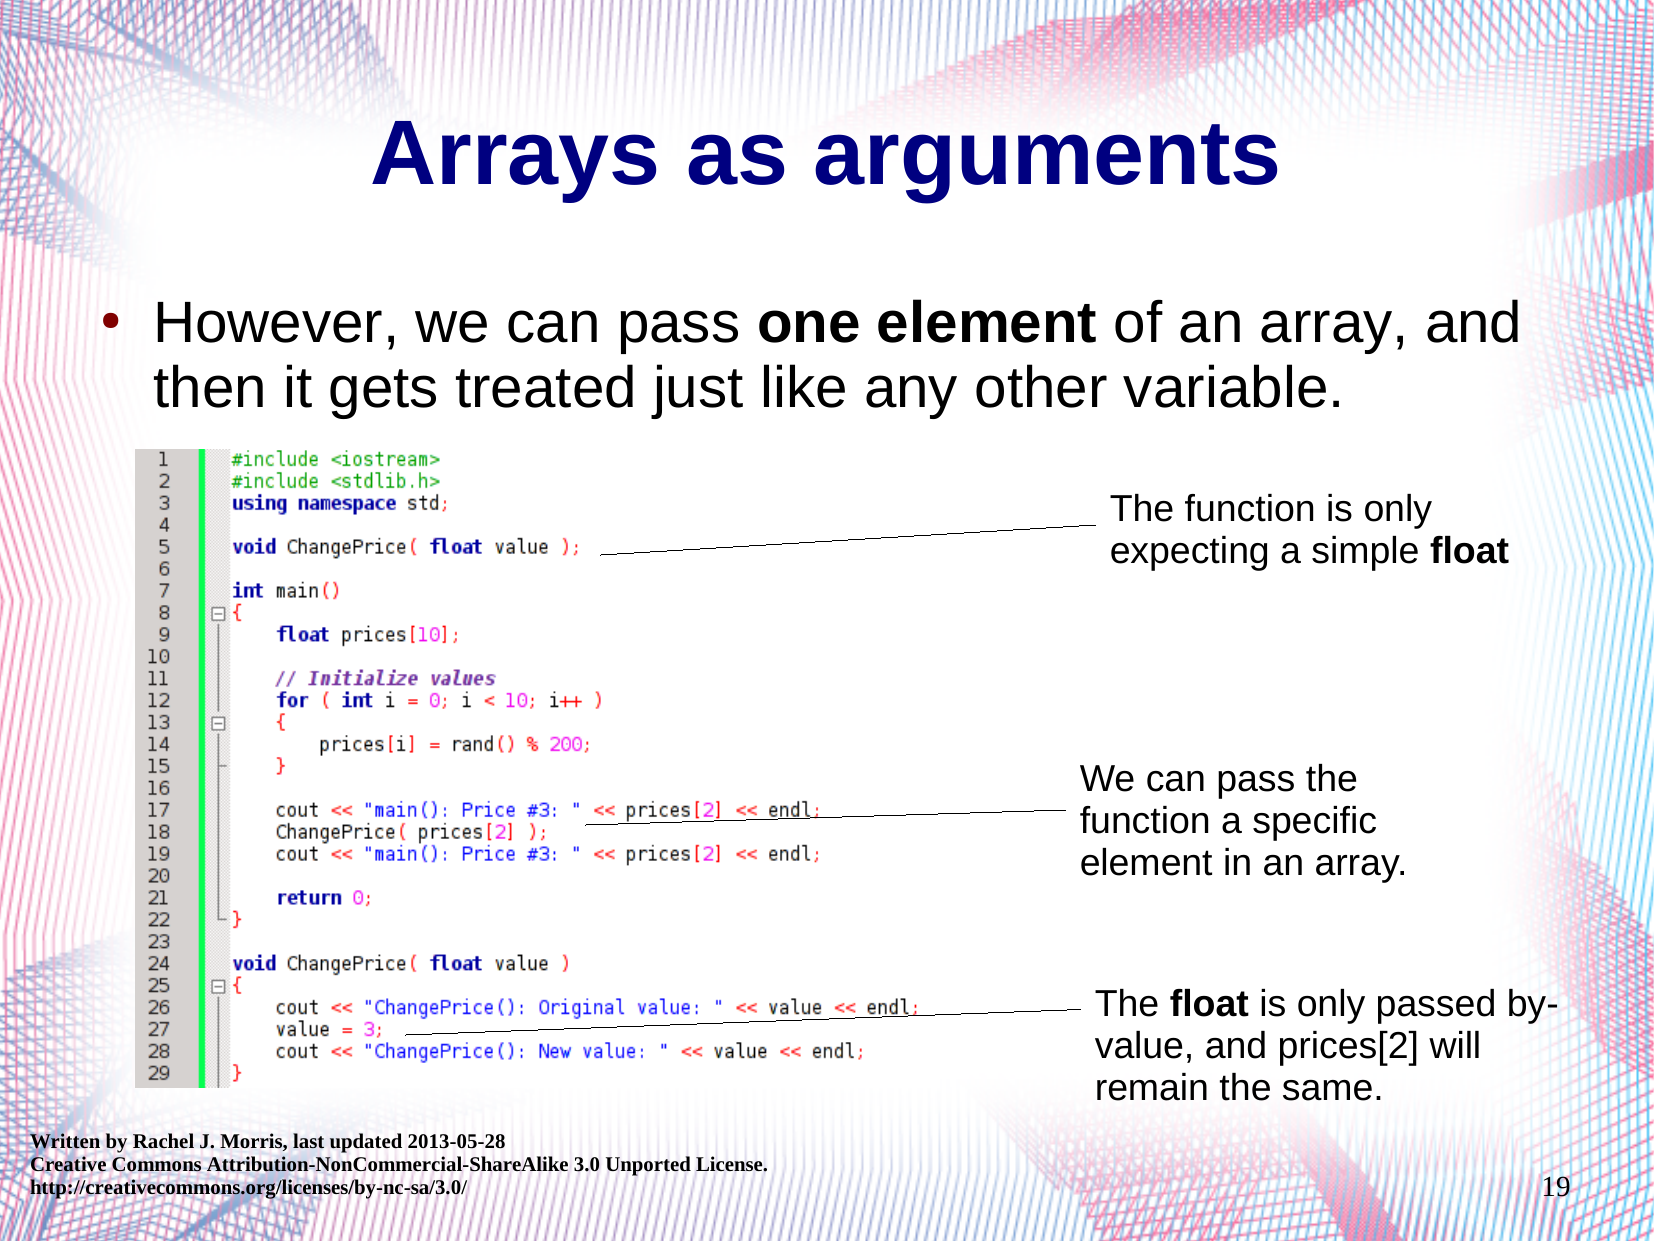

# Arrays as arguments
However, we can pass one element of an array, and then it gets treated just like any other variable.
The function is only expecting a simple float
We can pass the function a specific element in an array.
The float is only passed by-value, and prices[2] will remain the same.
19